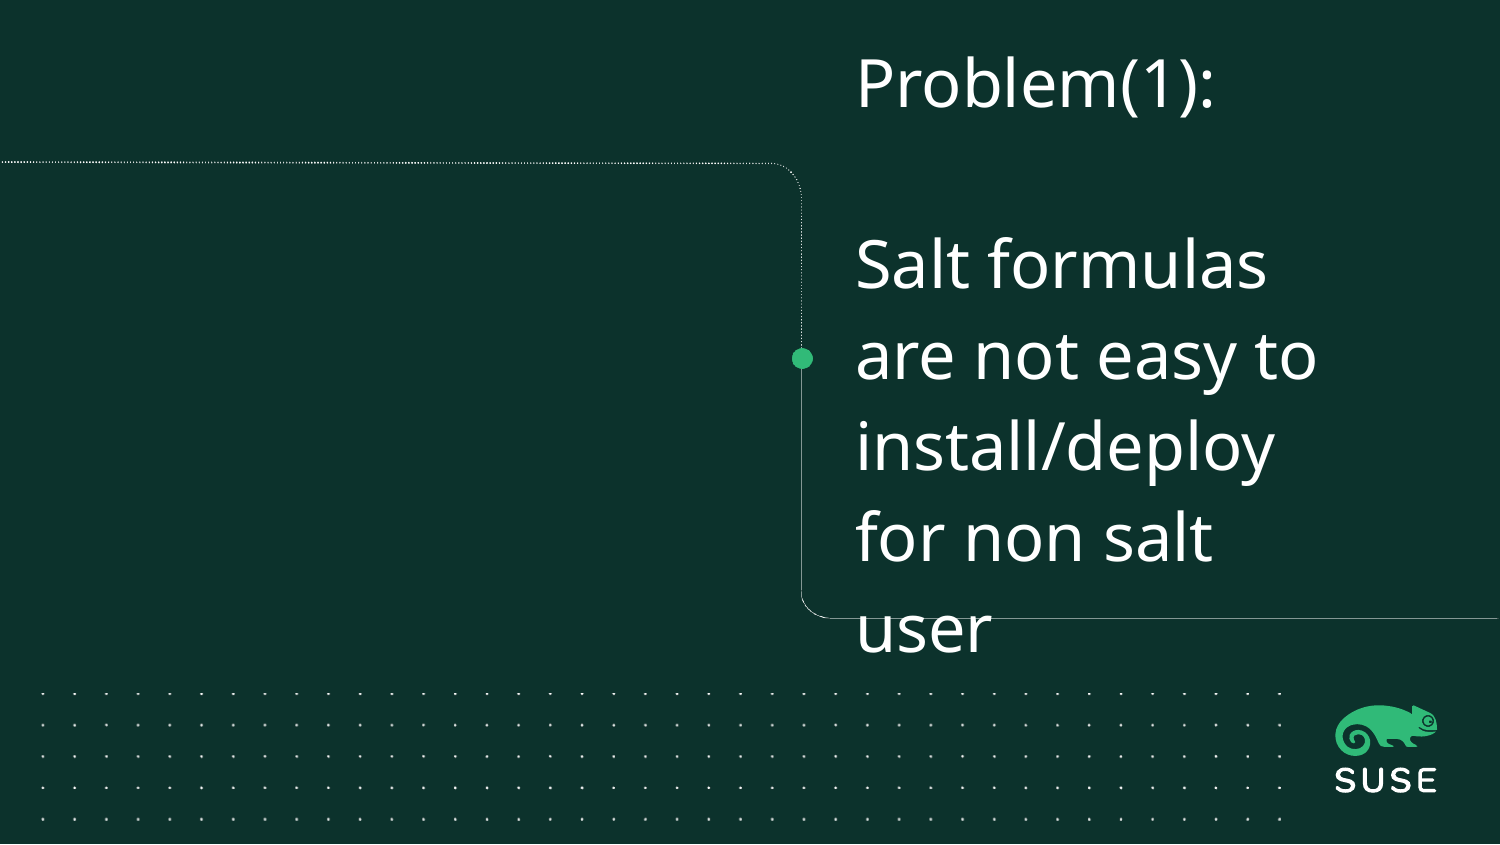

# Problem(1): Salt formulas are not easy to install/deploy for non salt user